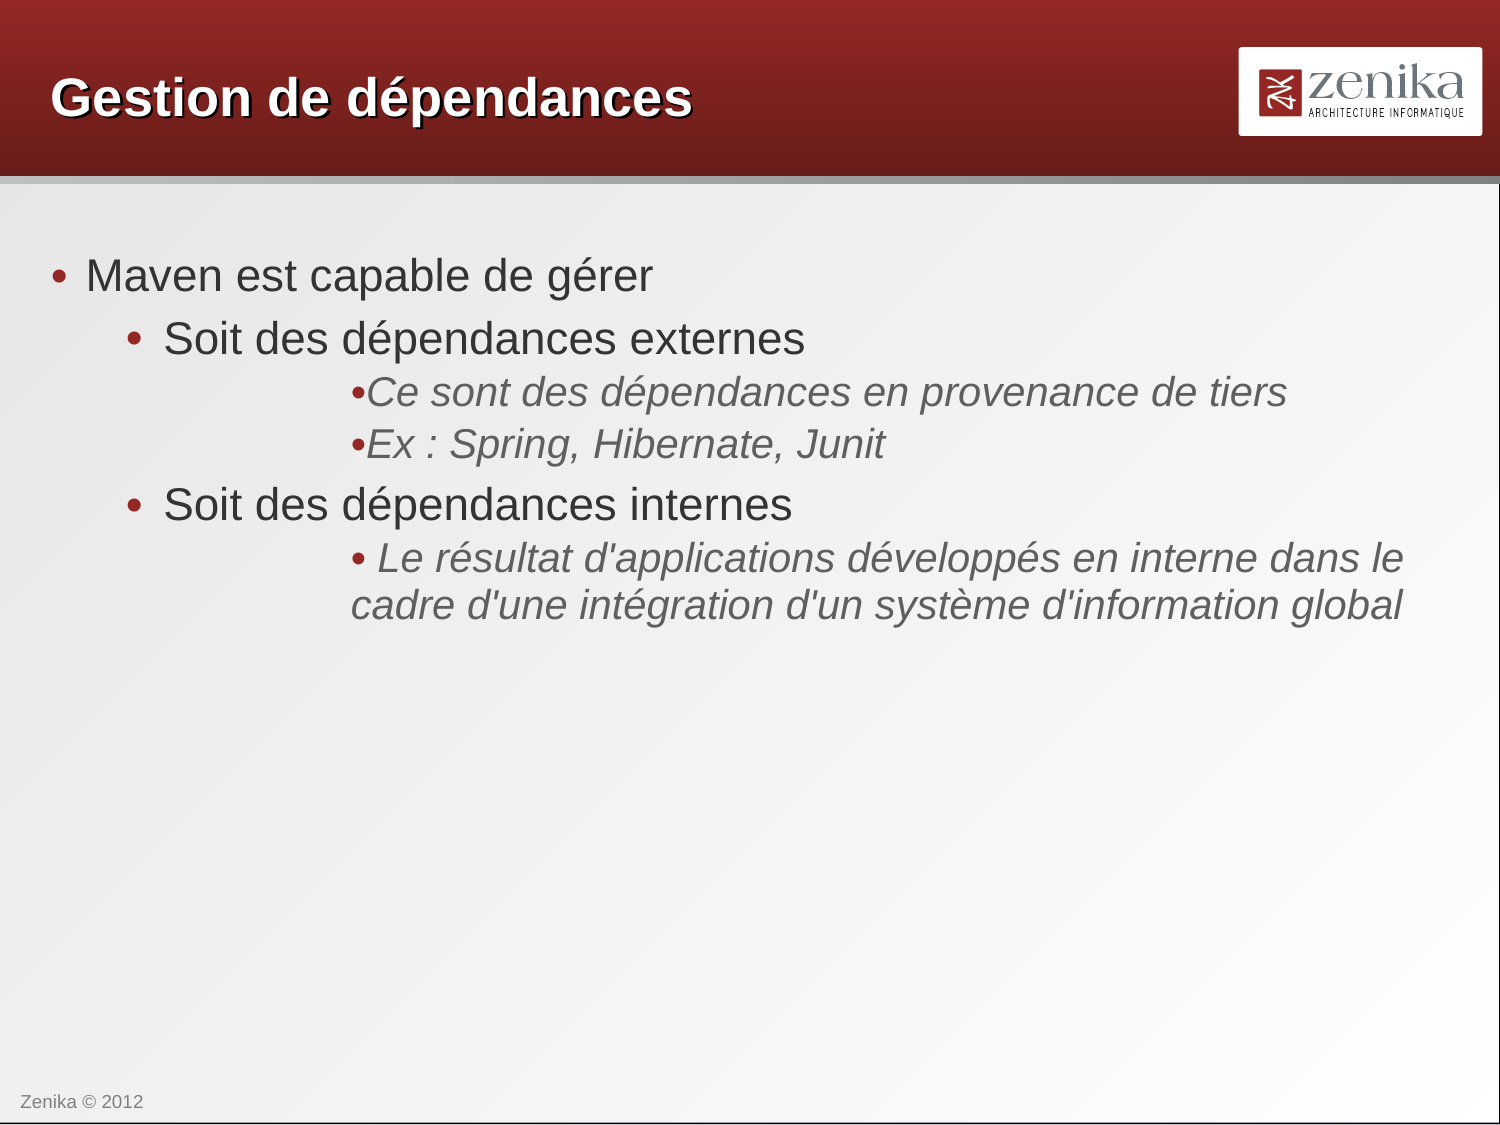

# Gestion de dépendances
Maven est capable de gérer
Soit des dépendances externes
Ce sont des dépendances en provenance de tiers
Ex : Spring, Hibernate, Junit
Soit des dépendances internes
 Le résultat d'applications développés en interne dans le cadre d'une intégration d'un système d'information global